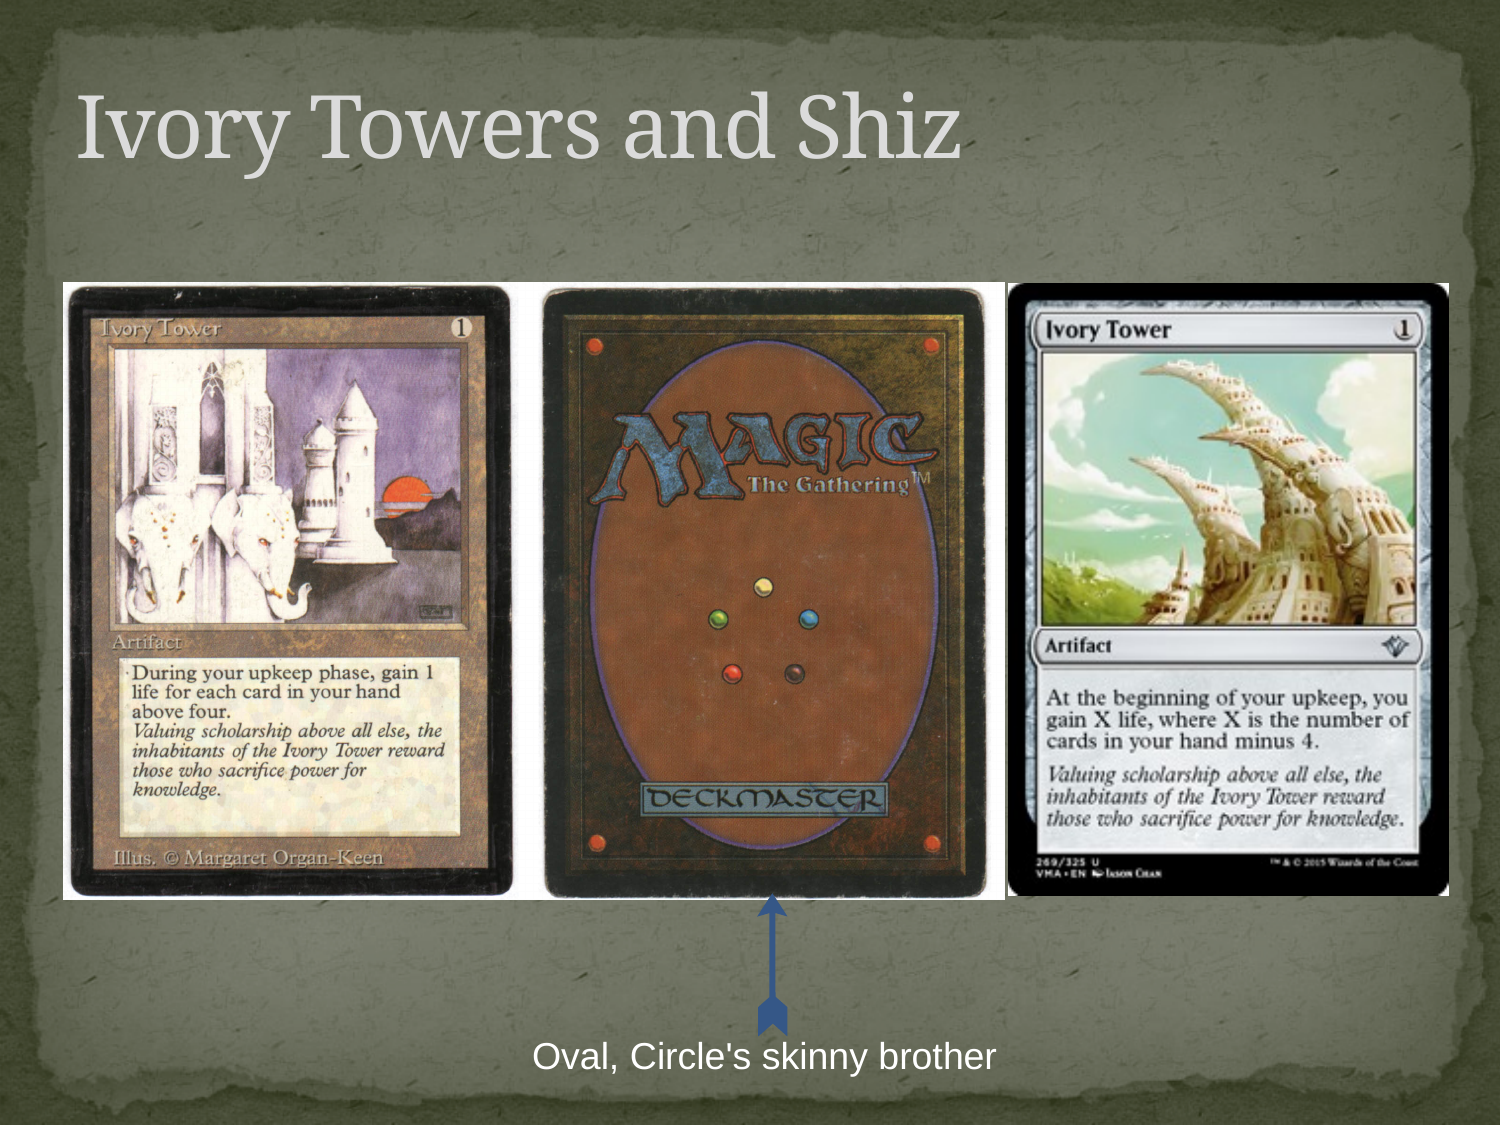

# Ivory Towers and Shiz
Oval, Circle's skinny brother